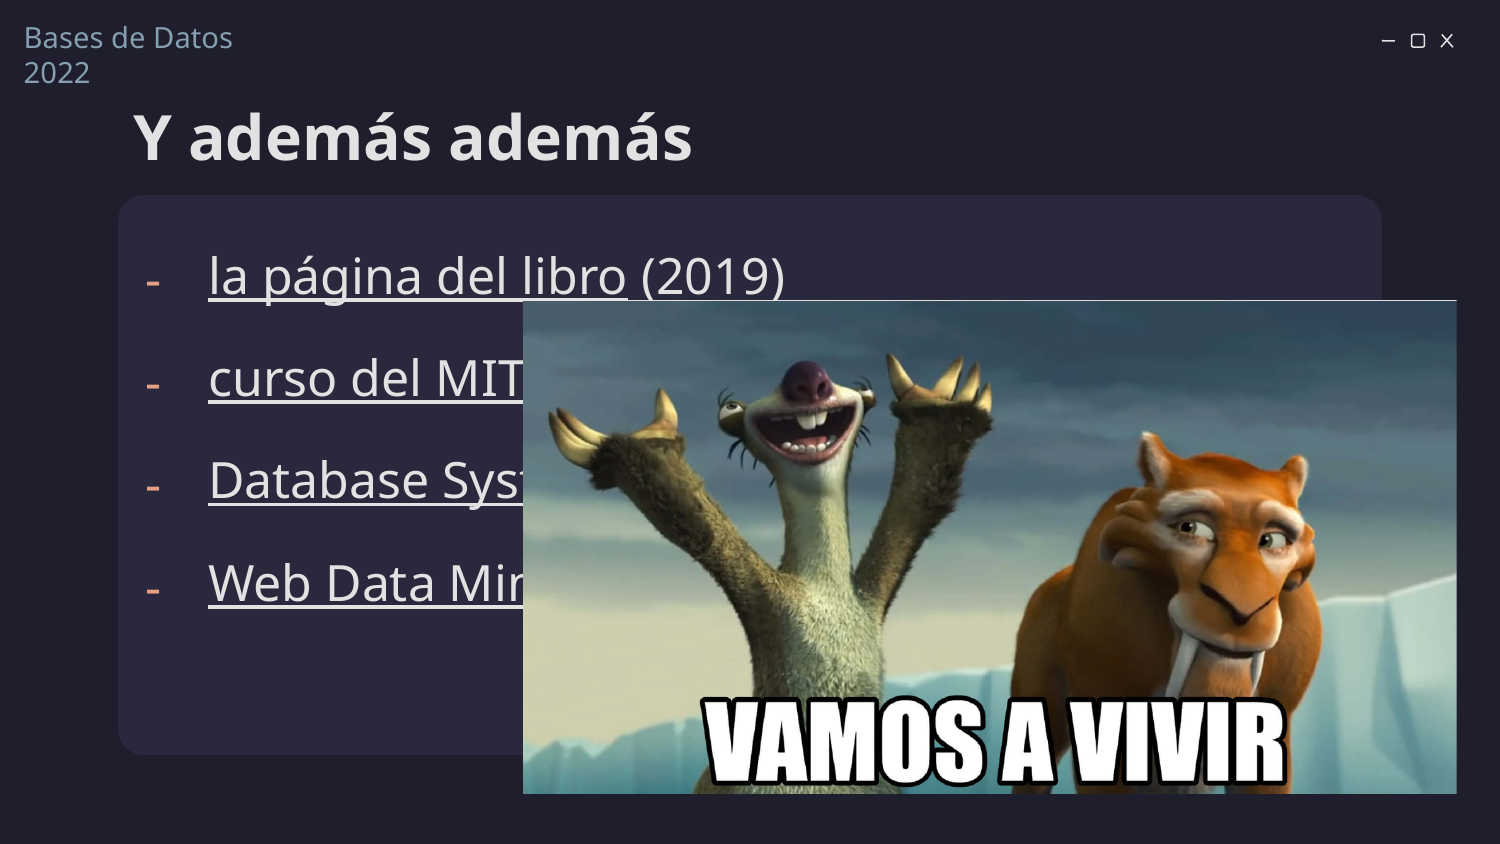

# Y además además
la página del libro (2019)
curso del MIT OCW (2010)
Database Systems, Ullmann (2008)
Web Data Mining, Bing Liu (2011)